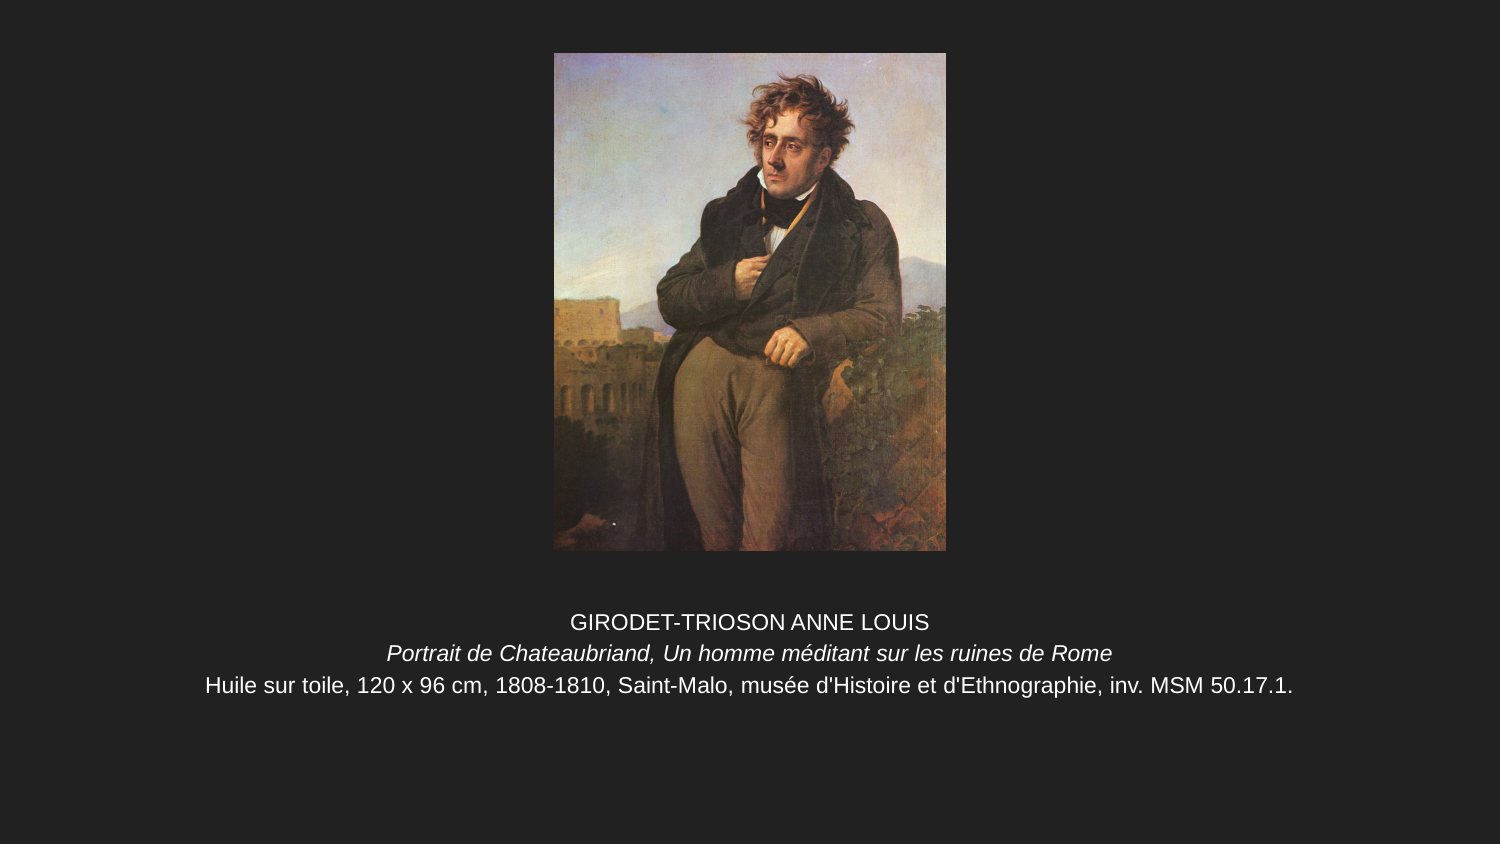

# GIRODET-TRIOSON ANNE LOUIS
Portrait de Chateaubriand, Un homme méditant sur les ruines de Rome
Huile sur toile, 120 x 96 cm, 1808-1810, Saint-Malo, musée d'Histoire et d'Ethnographie, inv. MSM 50.17.1.